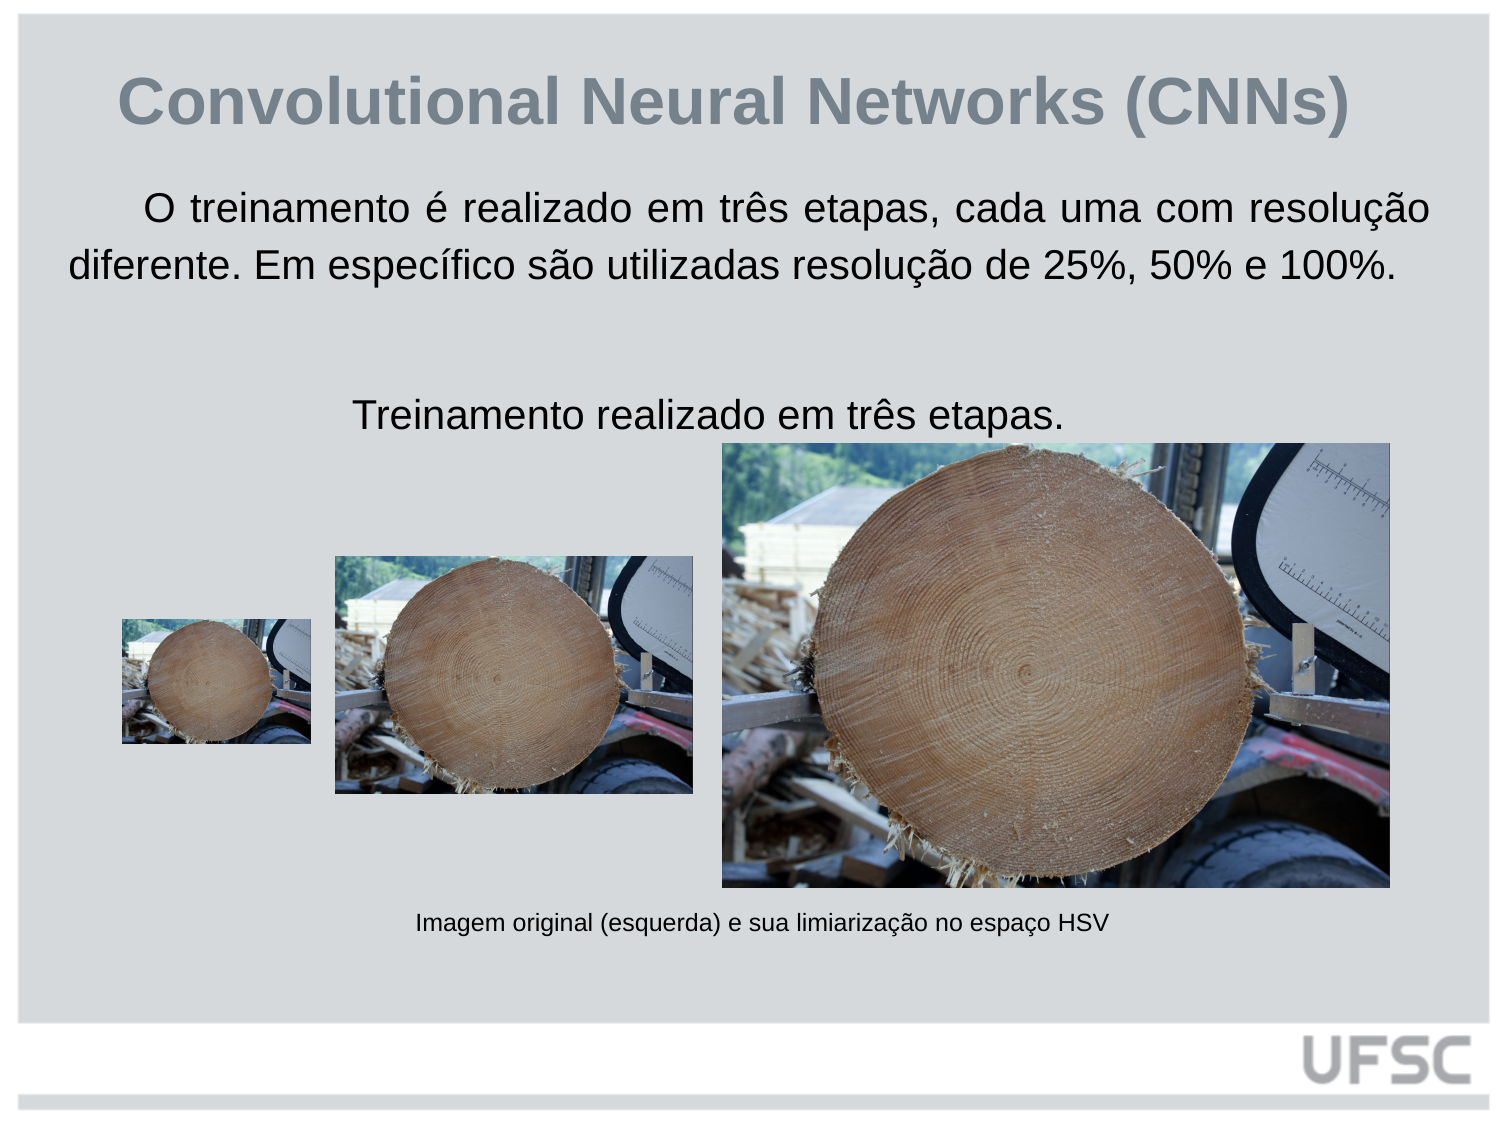

Convolutional Neural Networks (CNNs)
	O treinamento é realizado em três etapas, cada uma com resolução diferente. Em específico são utilizadas resolução de 25%, 50% e 100%.
Treinamento realizado em três etapas.
Imagem original (esquerda) e sua limiarização no espaço HSV